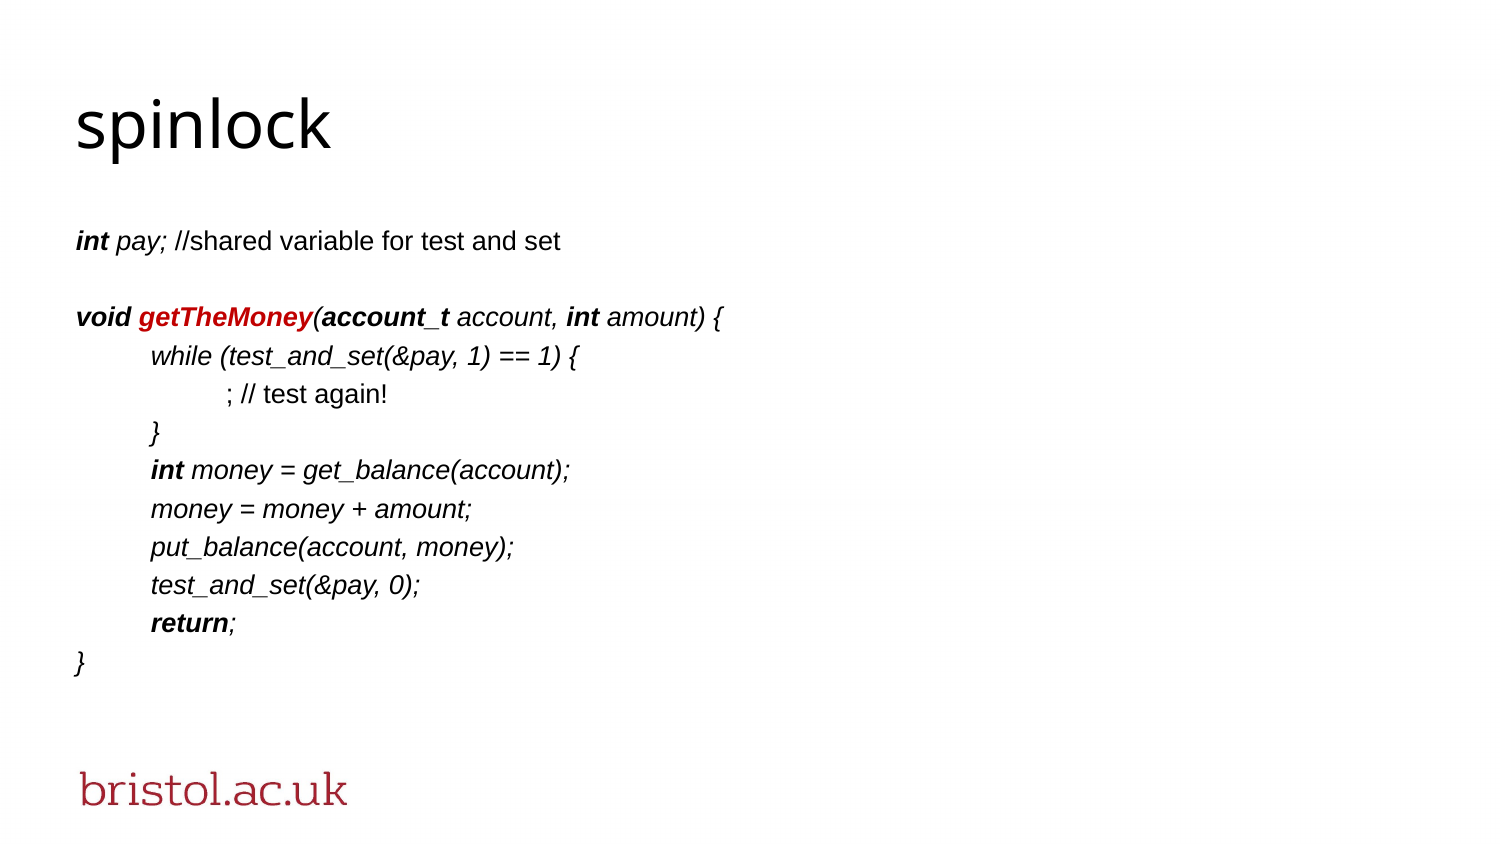

# spinlock
int pay; //shared variable for test and set
void getTheMoney(account_t account, int amount) {
	while (test_and_set(&pay, 1) == 1) {
		; // test again!
	}
	int money = get_balance(account);
	money = money + amount;
	put_balance(account, money);
	test_and_set(&pay, 0);
	return;
}